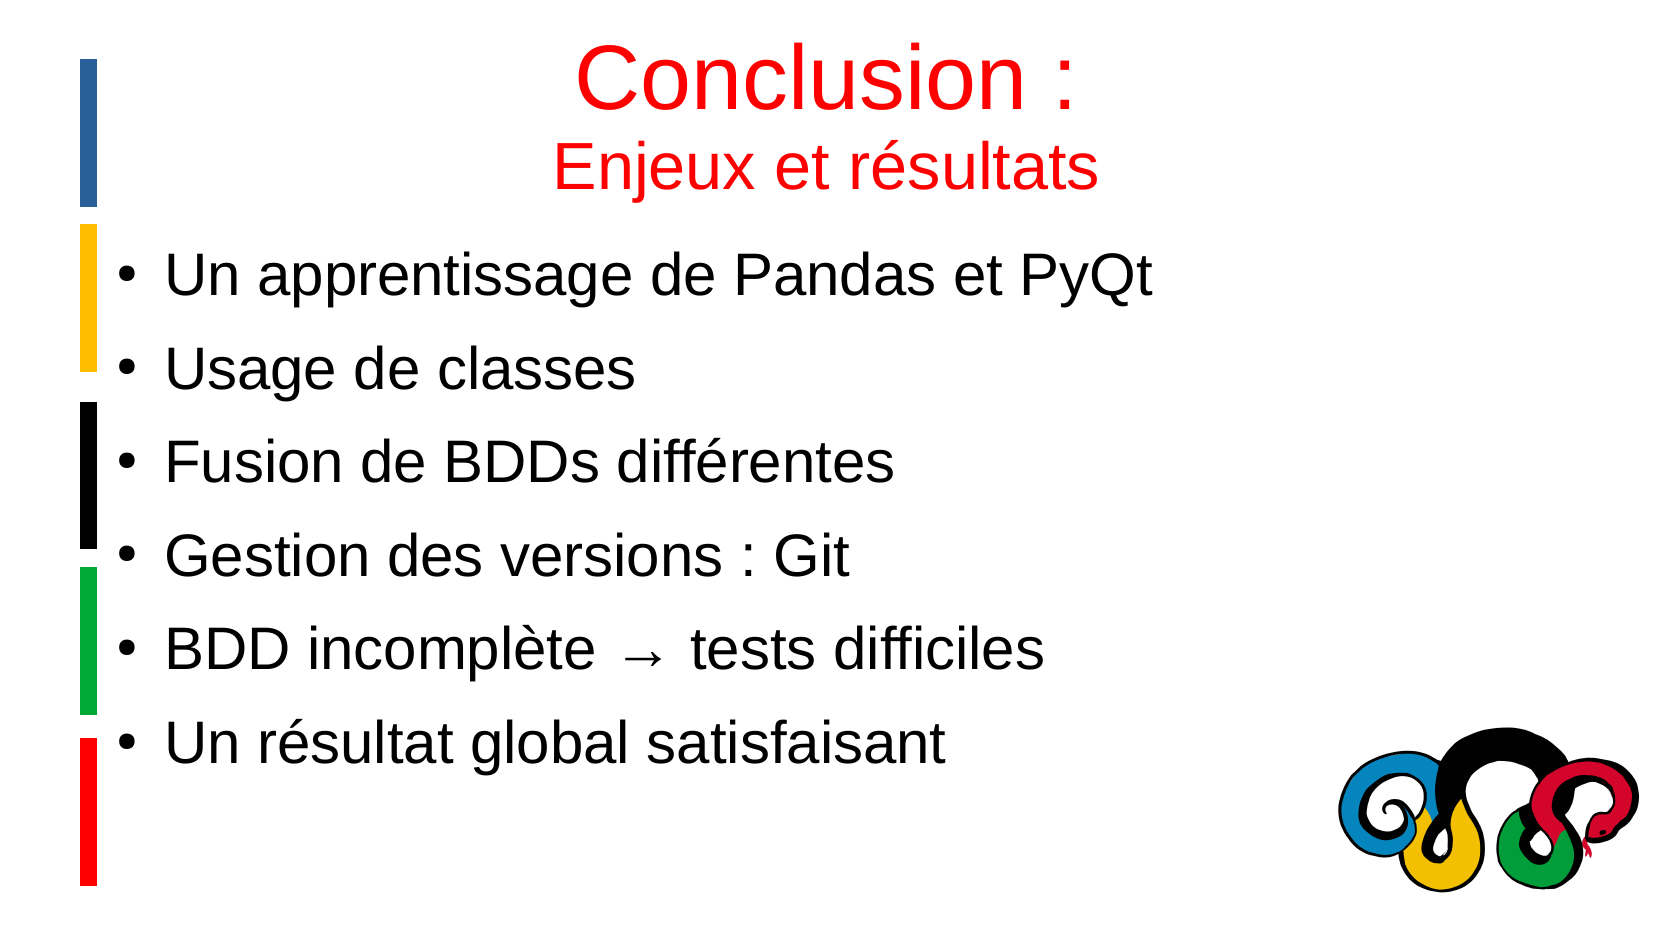

# Conclusion : Enjeux et résultats
Un apprentissage de Pandas et PyQt
Usage de classes
Fusion de BDDs différentes
Gestion des versions : Git
BDD incomplète → tests difficiles
Un résultat global satisfaisant